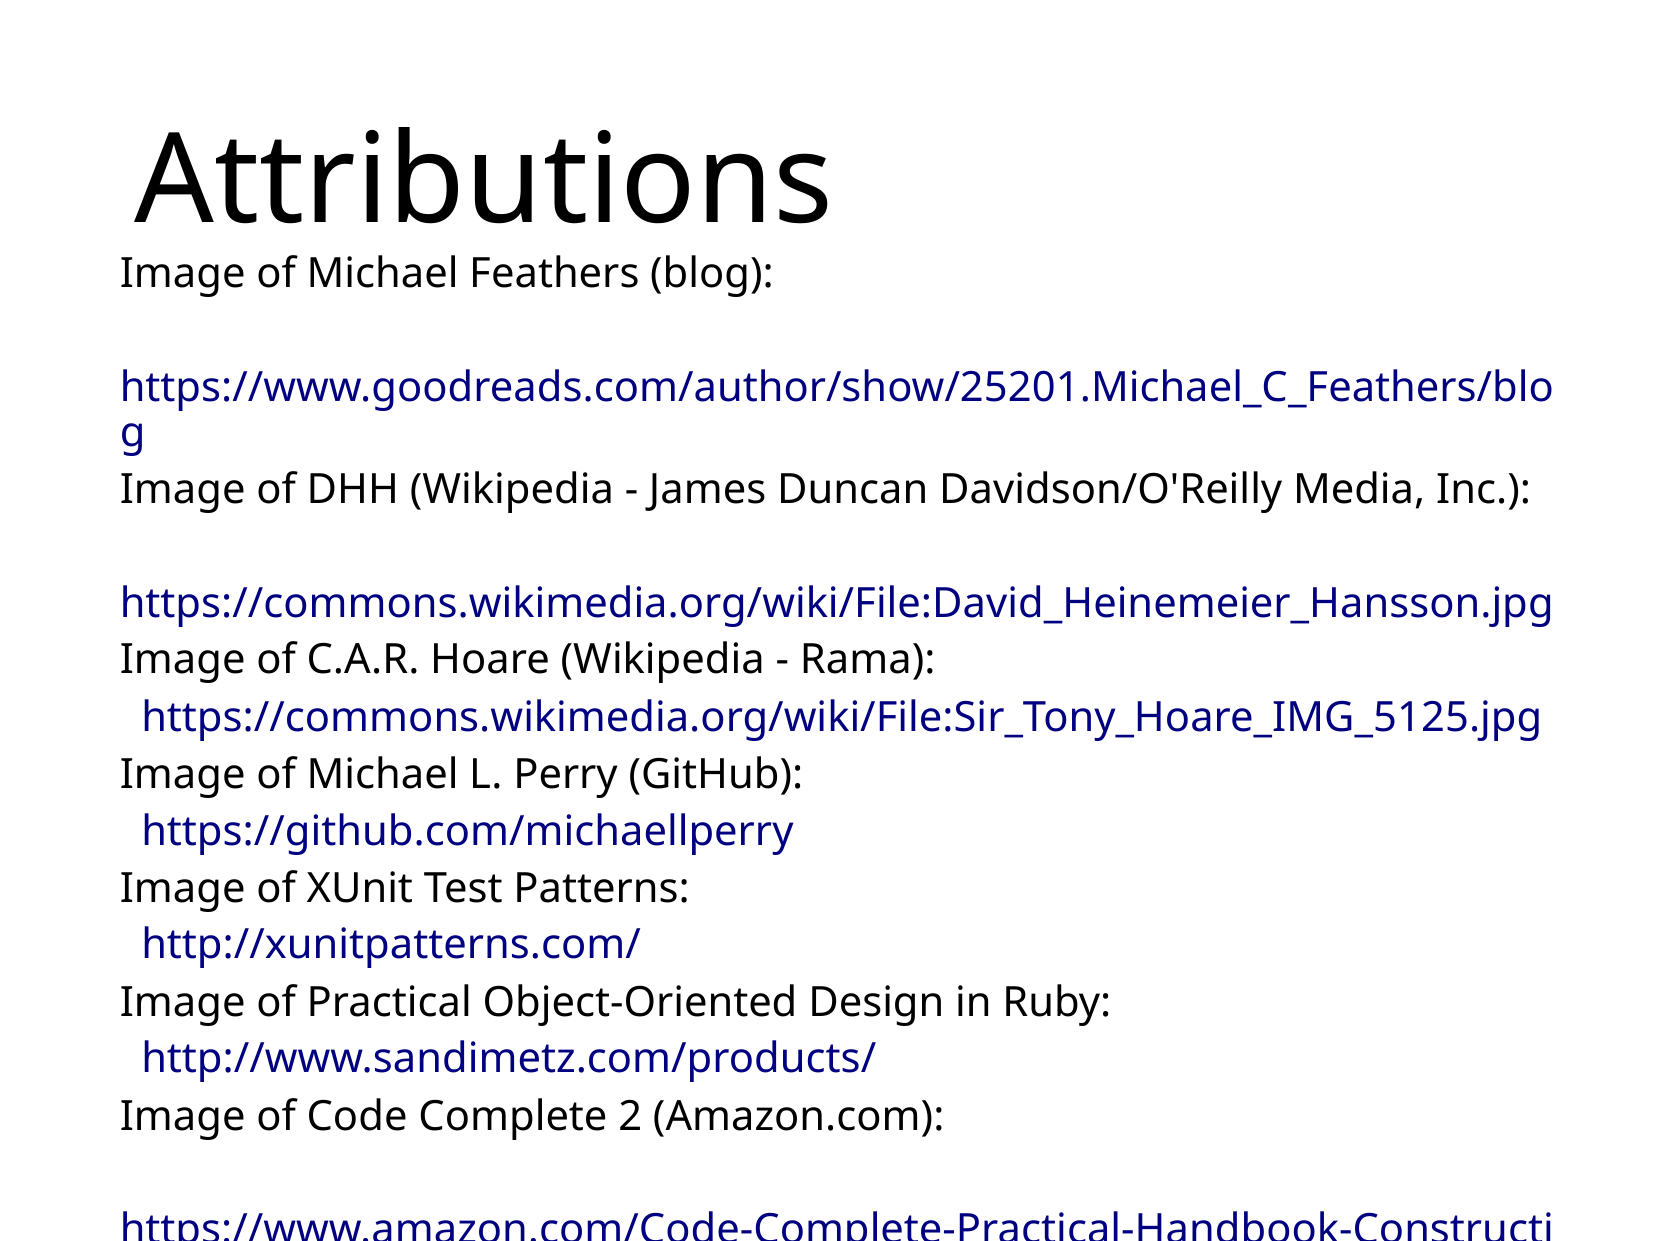

Attributions
Image of Michael Feathers (blog):
 https://www.goodreads.com/author/show/25201.Michael_C_Feathers/blog
Image of DHH (Wikipedia - James Duncan Davidson/O'Reilly Media, Inc.):
 https://commons.wikimedia.org/wiki/File:David_Heinemeier_Hansson.jpg
Image of C.A.R. Hoare (Wikipedia - Rama):
 https://commons.wikimedia.org/wiki/File:Sir_Tony_Hoare_IMG_5125.jpg
Image of Michael L. Perry (GitHub):
 https://github.com/michaellperry
Image of XUnit Test Patterns:
 http://xunitpatterns.com/
Image of Practical Object-Oriented Design in Ruby:
 http://www.sandimetz.com/products/
Image of Code Complete 2 (Amazon.com):
 https://www.amazon.com/Code-Complete-Practical-Handbook-Construction/dp/0735619670
Image of CleanCoders logo:
 https://cleancoders.com/videos
Image of Destroy All Software:
 https://www.destroyallsoftware.com/screencasts
Image of Misko Havery:
 http://misko.hevery.com/about/